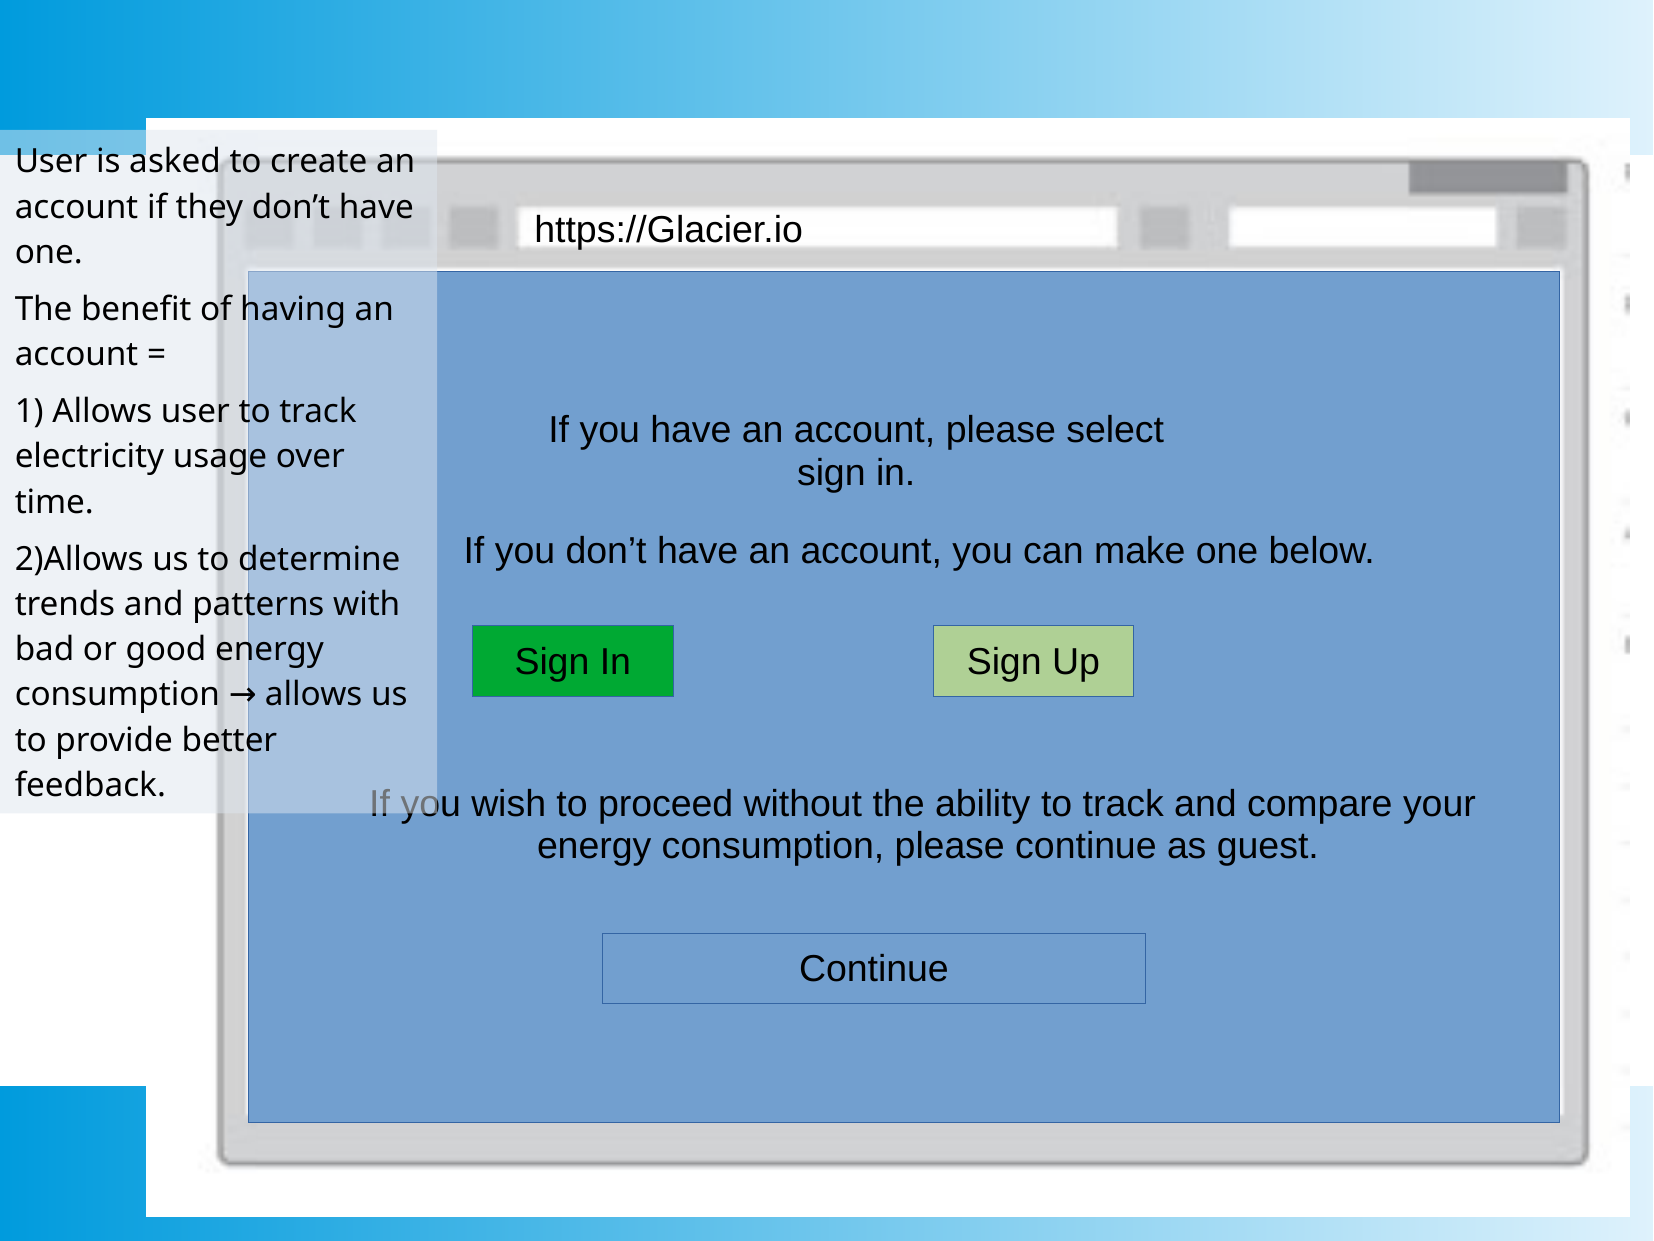

#
User is asked to create an account if they don’t have one.
The benefit of having an account =
1) Allows user to track electricity usage over time.
2)Allows us to determine trends and patterns with bad or good energy consumption → allows us to provide better feedback.
https://Glacier.io
If you have an account, please select sign in.
If you don’t have an account, you can make one below.
Sign In
Sign Up
If you wish to proceed without the ability to track and compare your
energy consumption, please continue as guest.
Continue